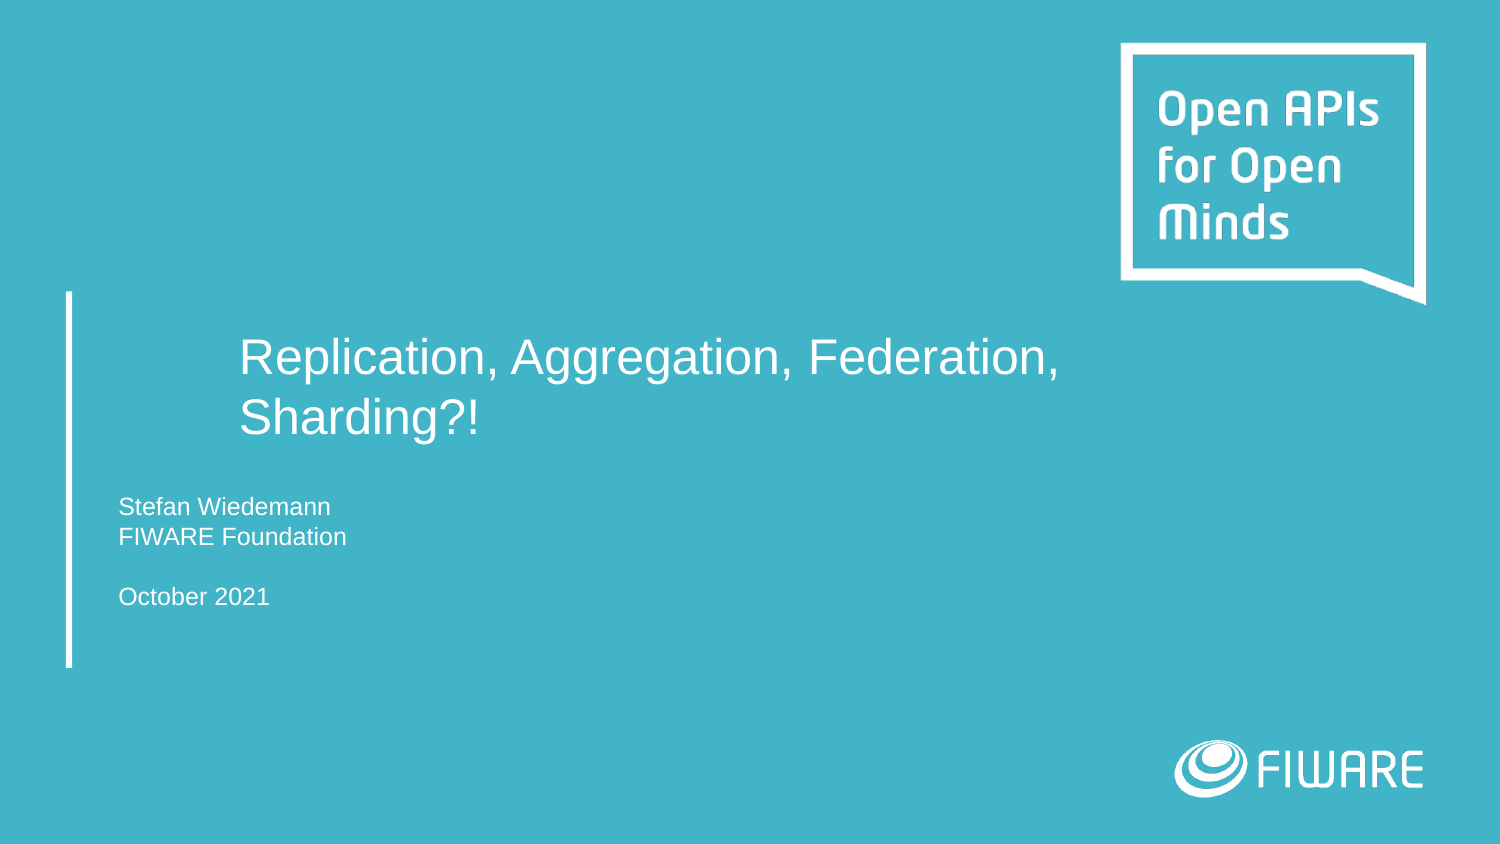

# Replication, Aggregation, Federation, Sharding?!
Stefan Wiedemann
FIWARE Foundation
October 2021